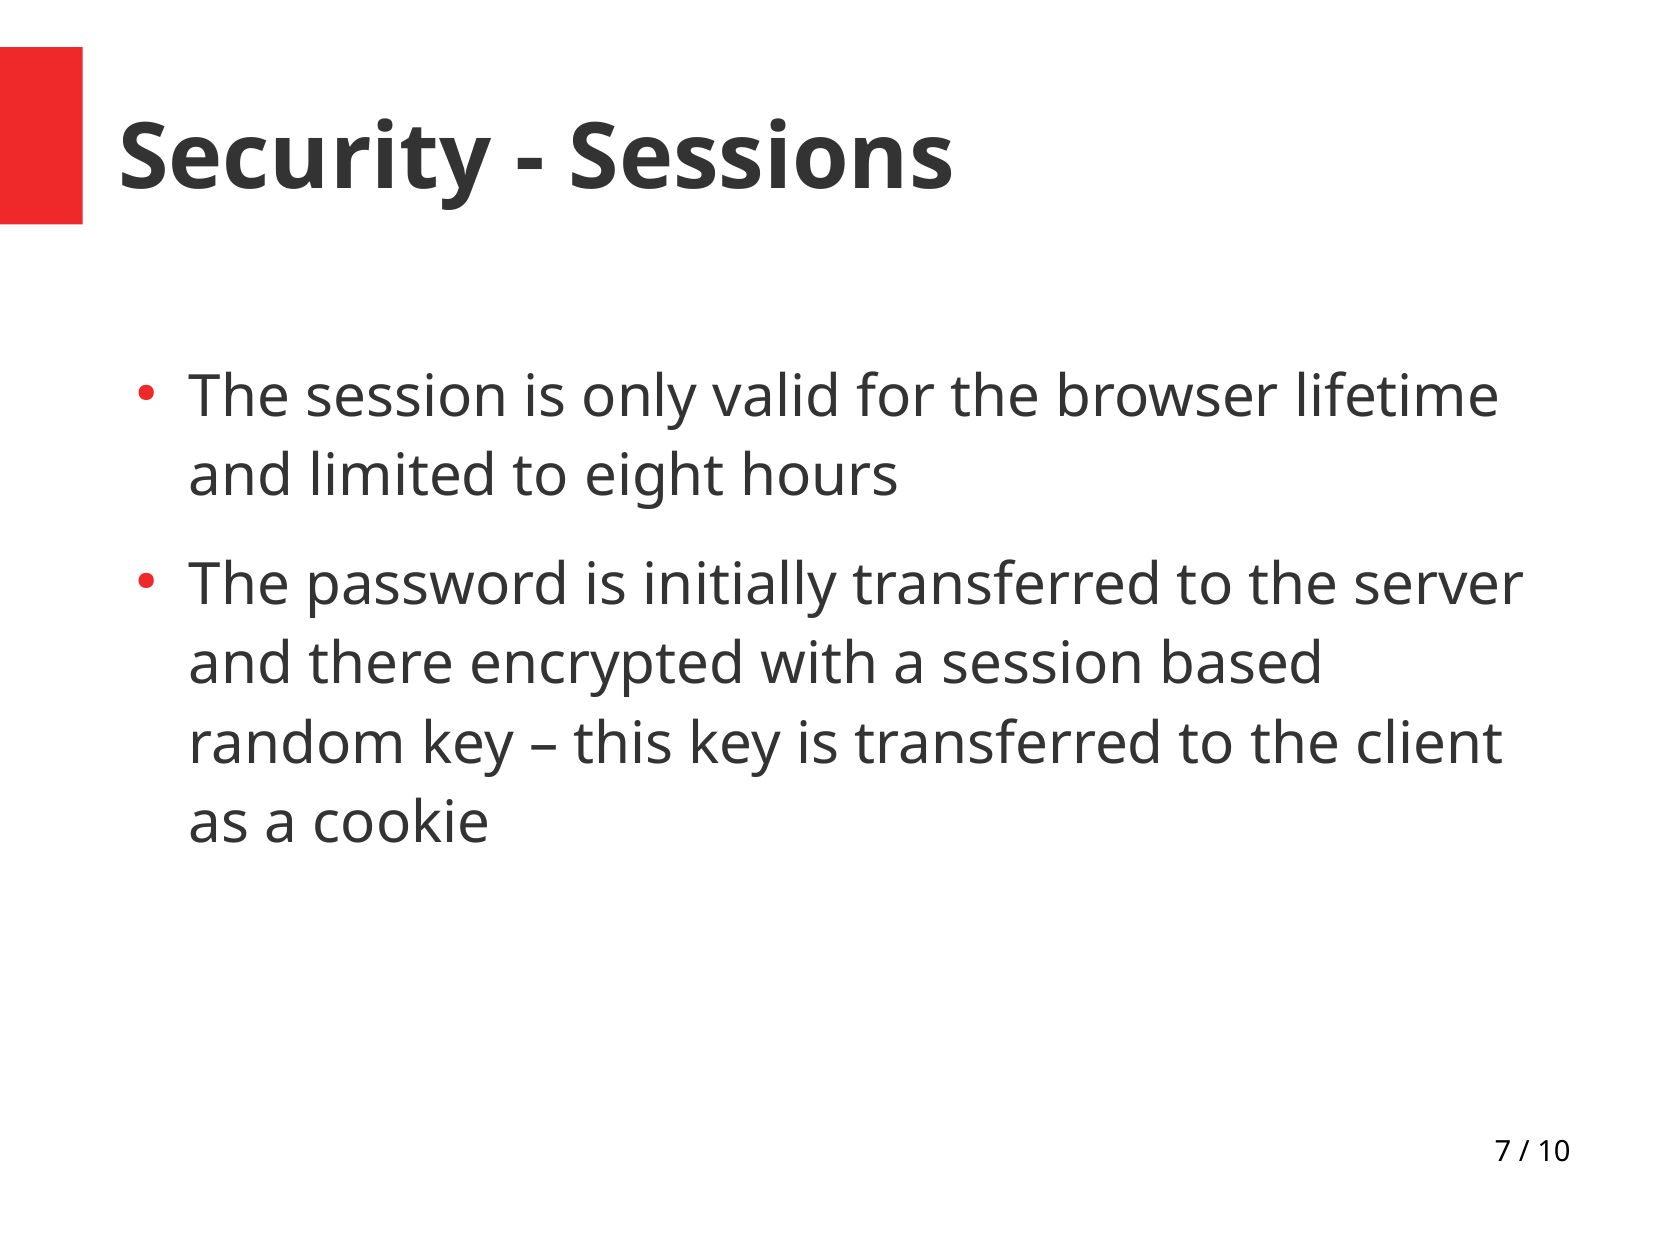

# Security - Sessions
The session is only valid for the browser lifetime and limited to eight hours
The password is initially transferred to the server and there encrypted with a session based random key – this key is transferred to the client as a cookie
7